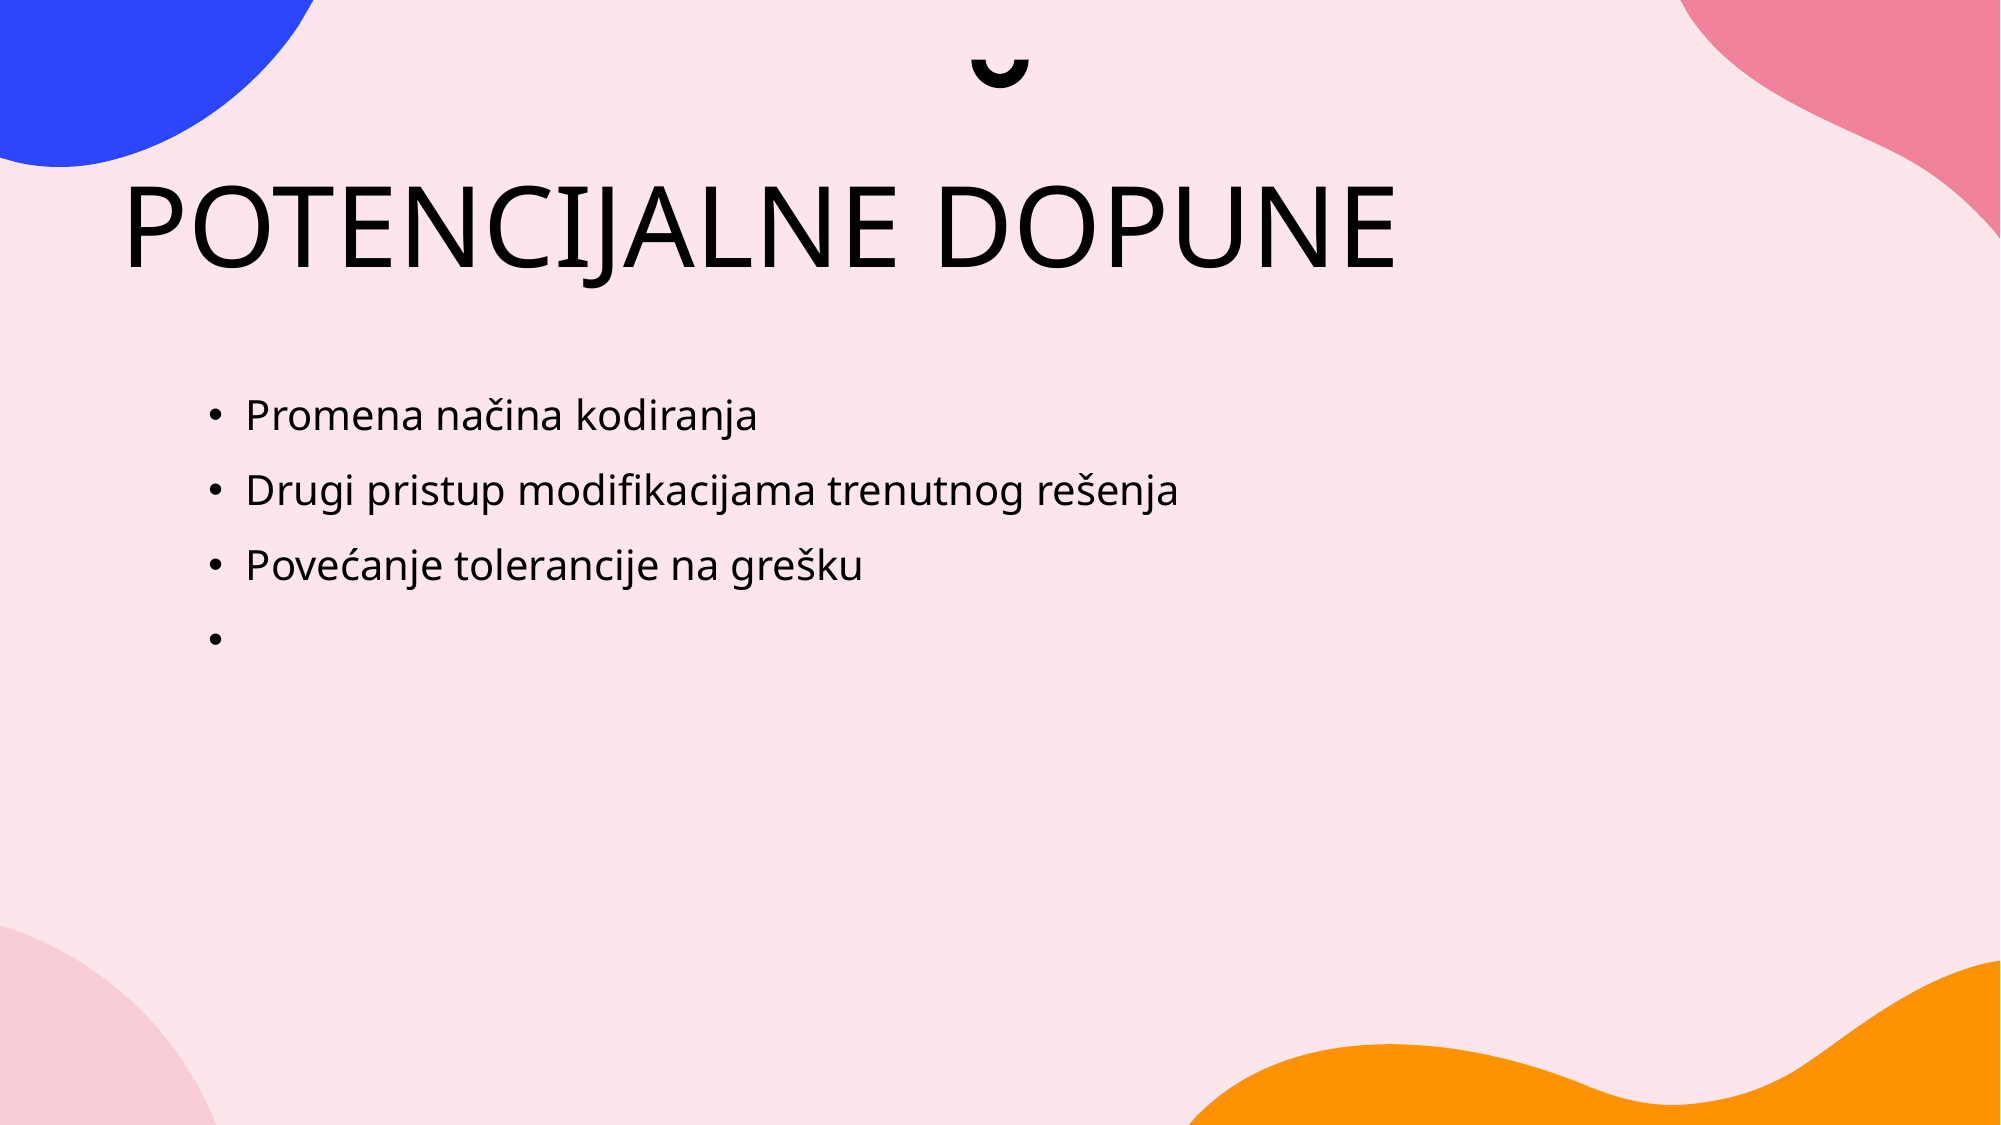

# Potencijalne Dopune
Promena načina kodiranja
Drugi pristup modifikacijama trenutnog rešenja
Povećanje tolerancije na grešku